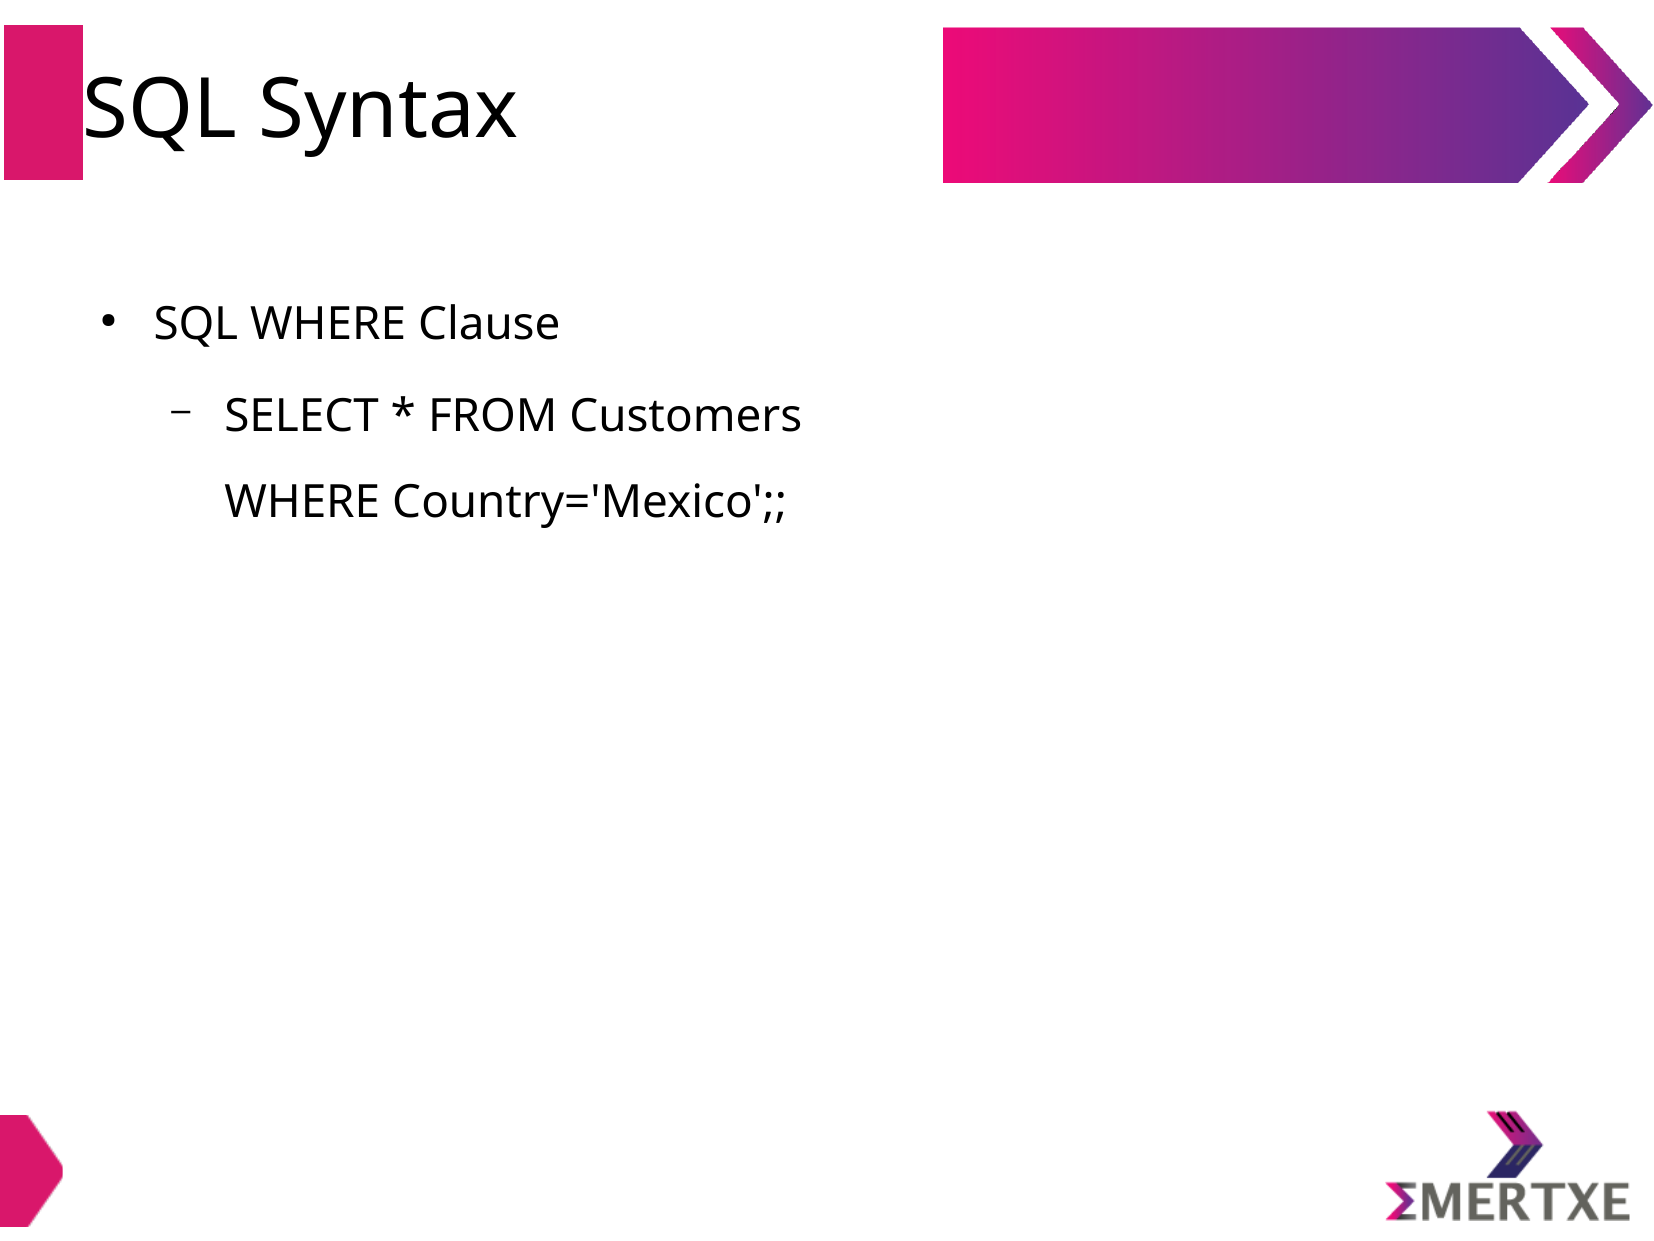

# SQL Syntax
SQL WHERE Clause
SELECT * FROM Customers
WHERE Country='Mexico';;